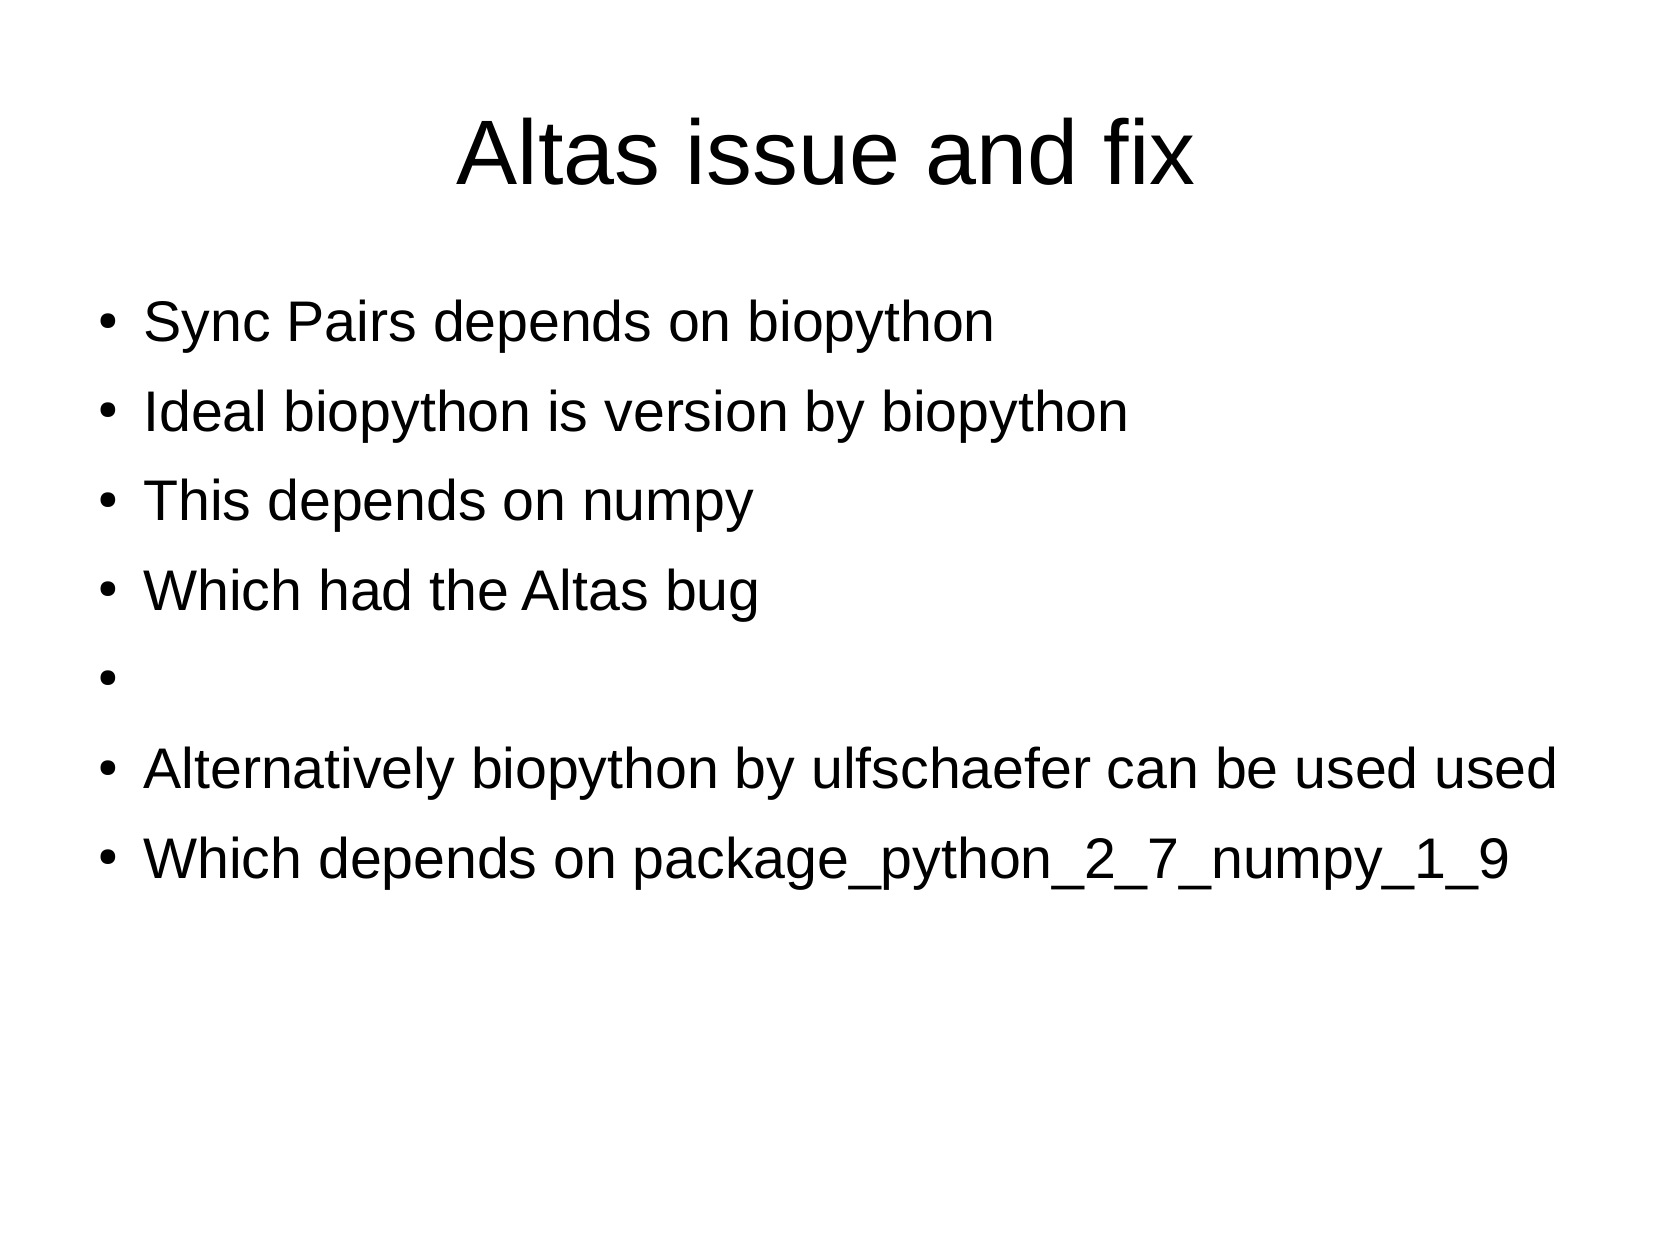

# Altas issue and fix
Sync Pairs depends on biopython
Ideal biopython is version by biopython
This depends on numpy
Which had the Altas bug
Alternatively biopython by ulfschaefer can be used used
Which depends on package_python_2_7_numpy_1_9